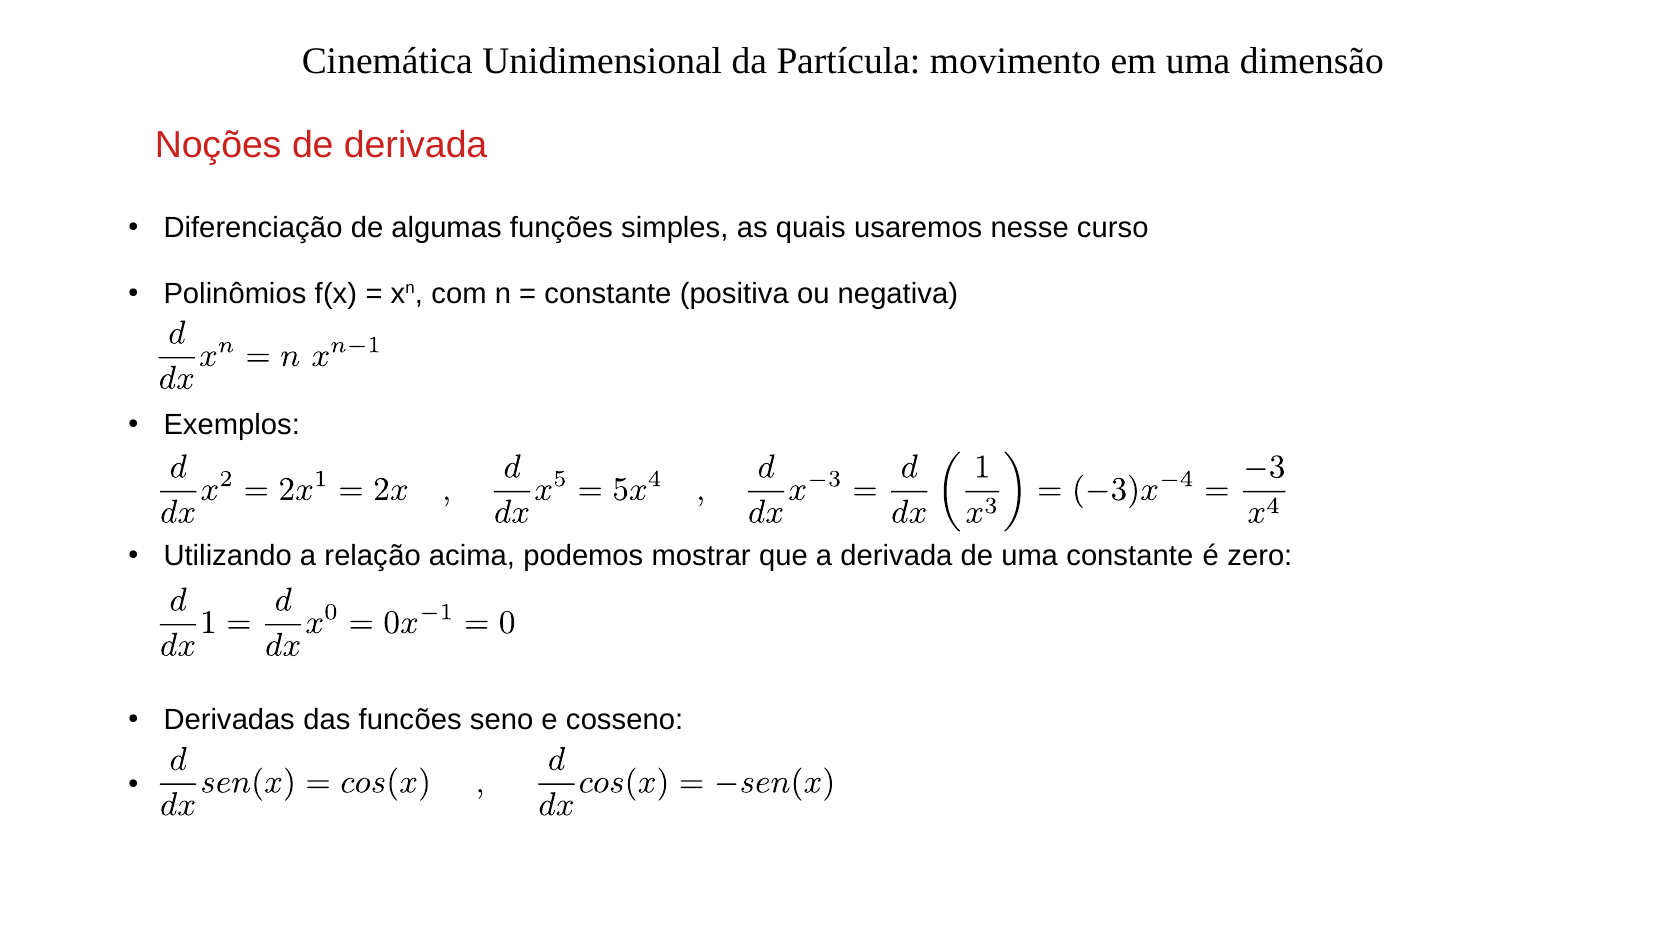

Cinemática Unidimensional da Partícula: movimento em uma dimensão
Noções de derivada
Diferenciação de algumas funções simples, as quais usaremos nesse curso
Polinômios f(x) = xn, com n = constante (positiva ou negativa)
Exemplos:
Utilizando a relação acima, podemos mostrar que a derivada de uma constante é zero:
Derivadas das funcões seno e cosseno: